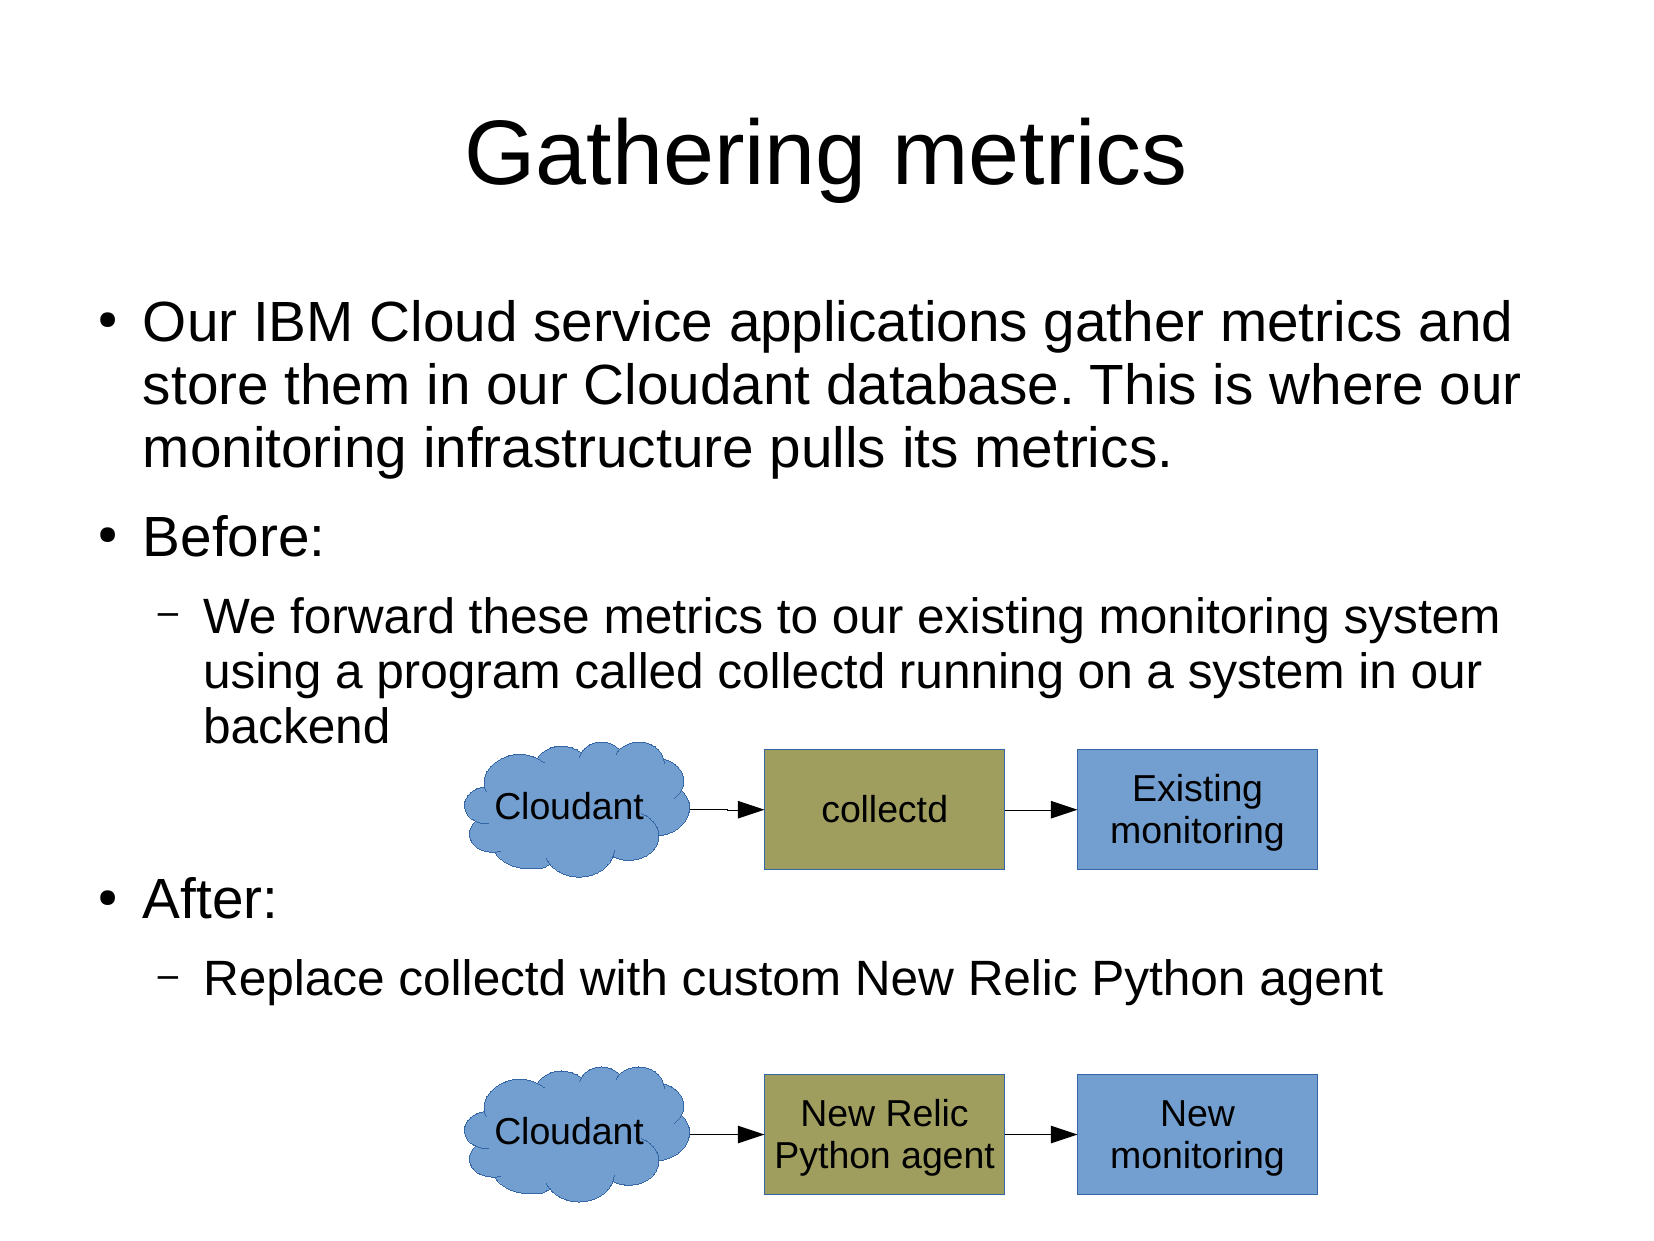

# Gathering metrics
Our IBM Cloud service applications gather metrics and store them in our Cloudant database. This is where our monitoring infrastructure pulls its metrics.
Before:
We forward these metrics to our existing monitoring system using a program called collectd running on a system in our backend
After:
Replace collectd with custom New Relic Python agent
Cloudant
collectd
Existing
monitoring
Cloudant
New Relic
Python agent
New
monitoring